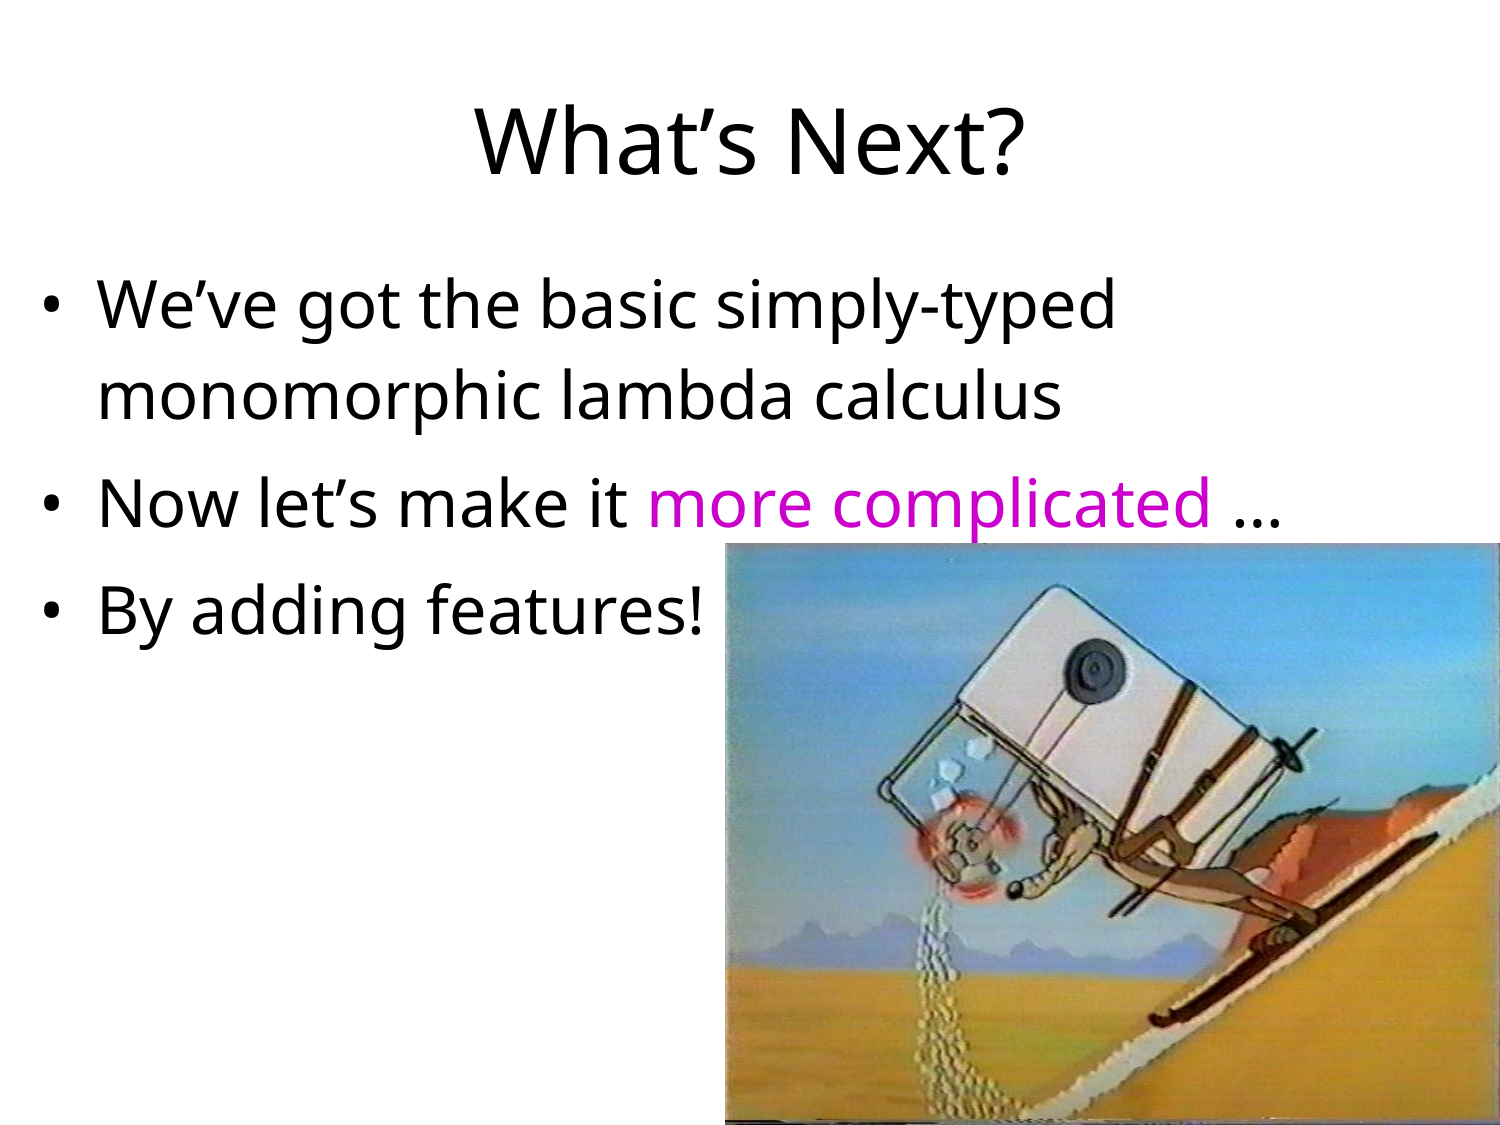

# What’s Next?
We’ve got the basic simply-typed monomorphic lambda calculus
Now let’s make it more complicated …
By adding features!
14